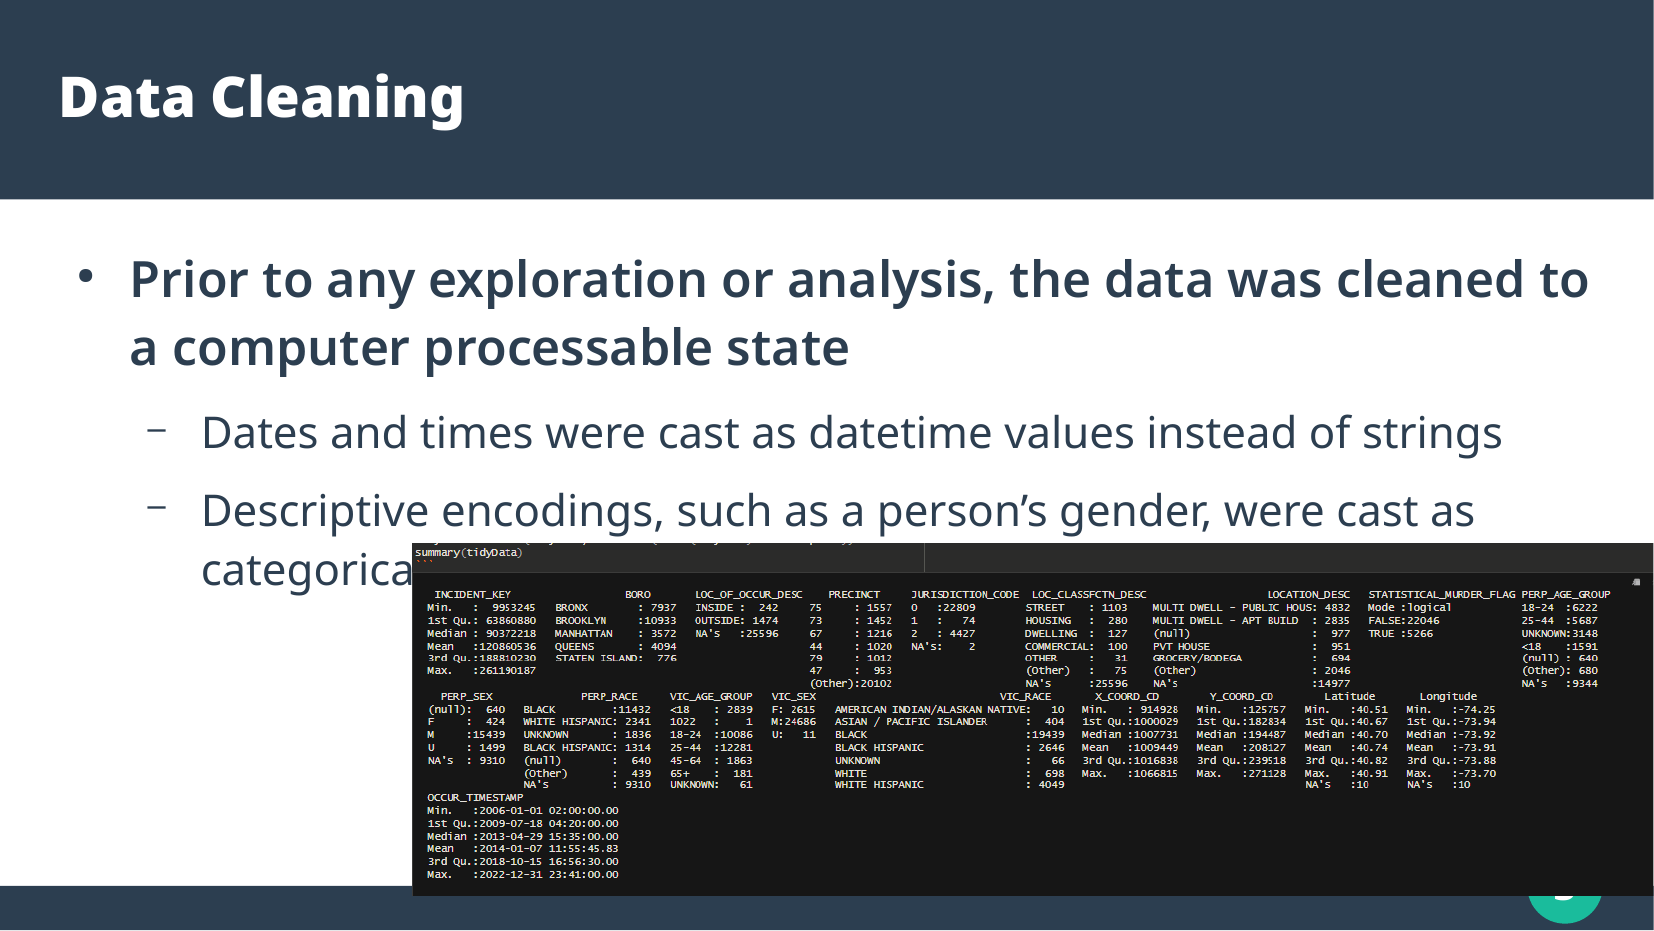

# Data Cleaning
Prior to any exploration or analysis, the data was cleaned to a computer processable state
Dates and times were cast as datetime values instead of strings
Descriptive encodings, such as a person’s gender, were cast as categorical variables